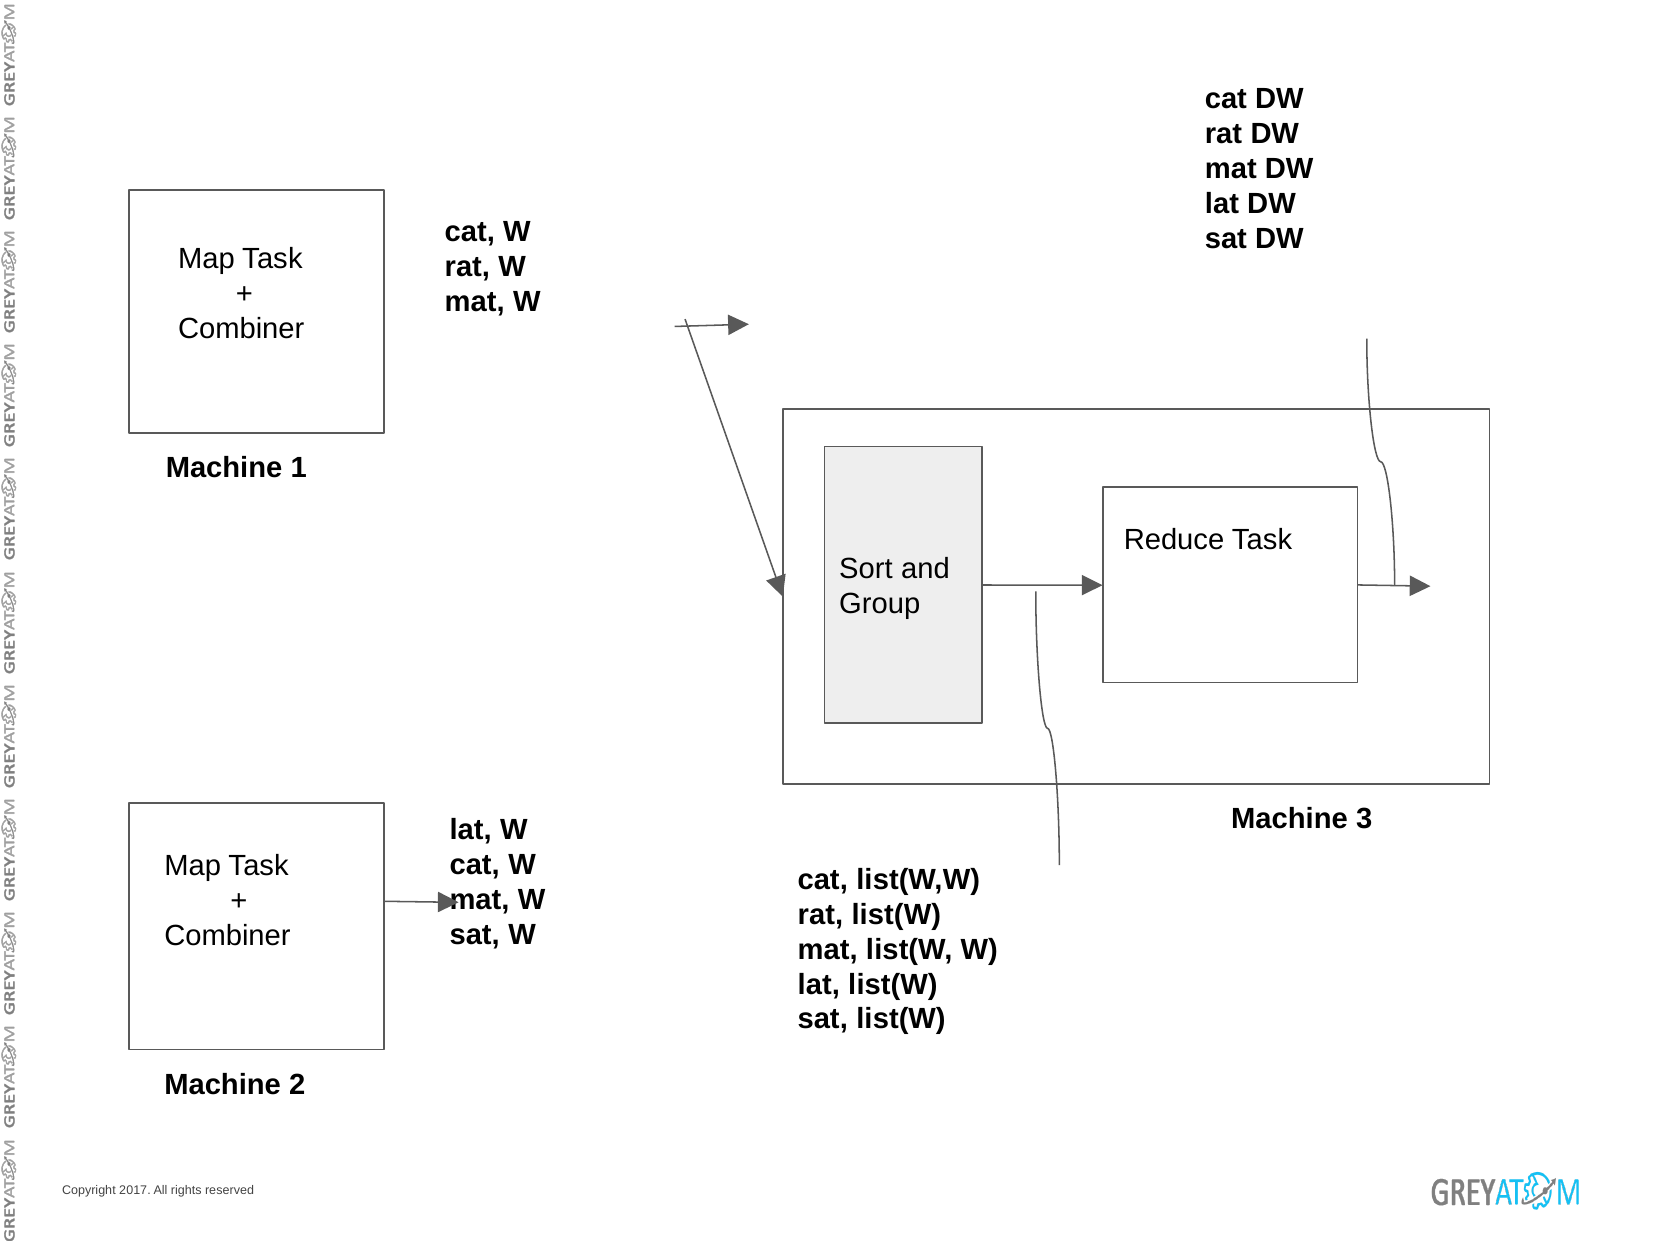

cat DW
rat DW
mat DW
lat DW
sat DW
cat, W
rat, W
mat, W
Map Task
 +
Combiner
Machine 1
Sort and Group
Reduce Task
Machine 3
lat, W
cat, W
mat, W
sat, W
Map Task
 +
Combiner
cat, list(W,W)
rat, list(W)
mat, list(W, W)
lat, list(W)
sat, list(W)
Machine 2